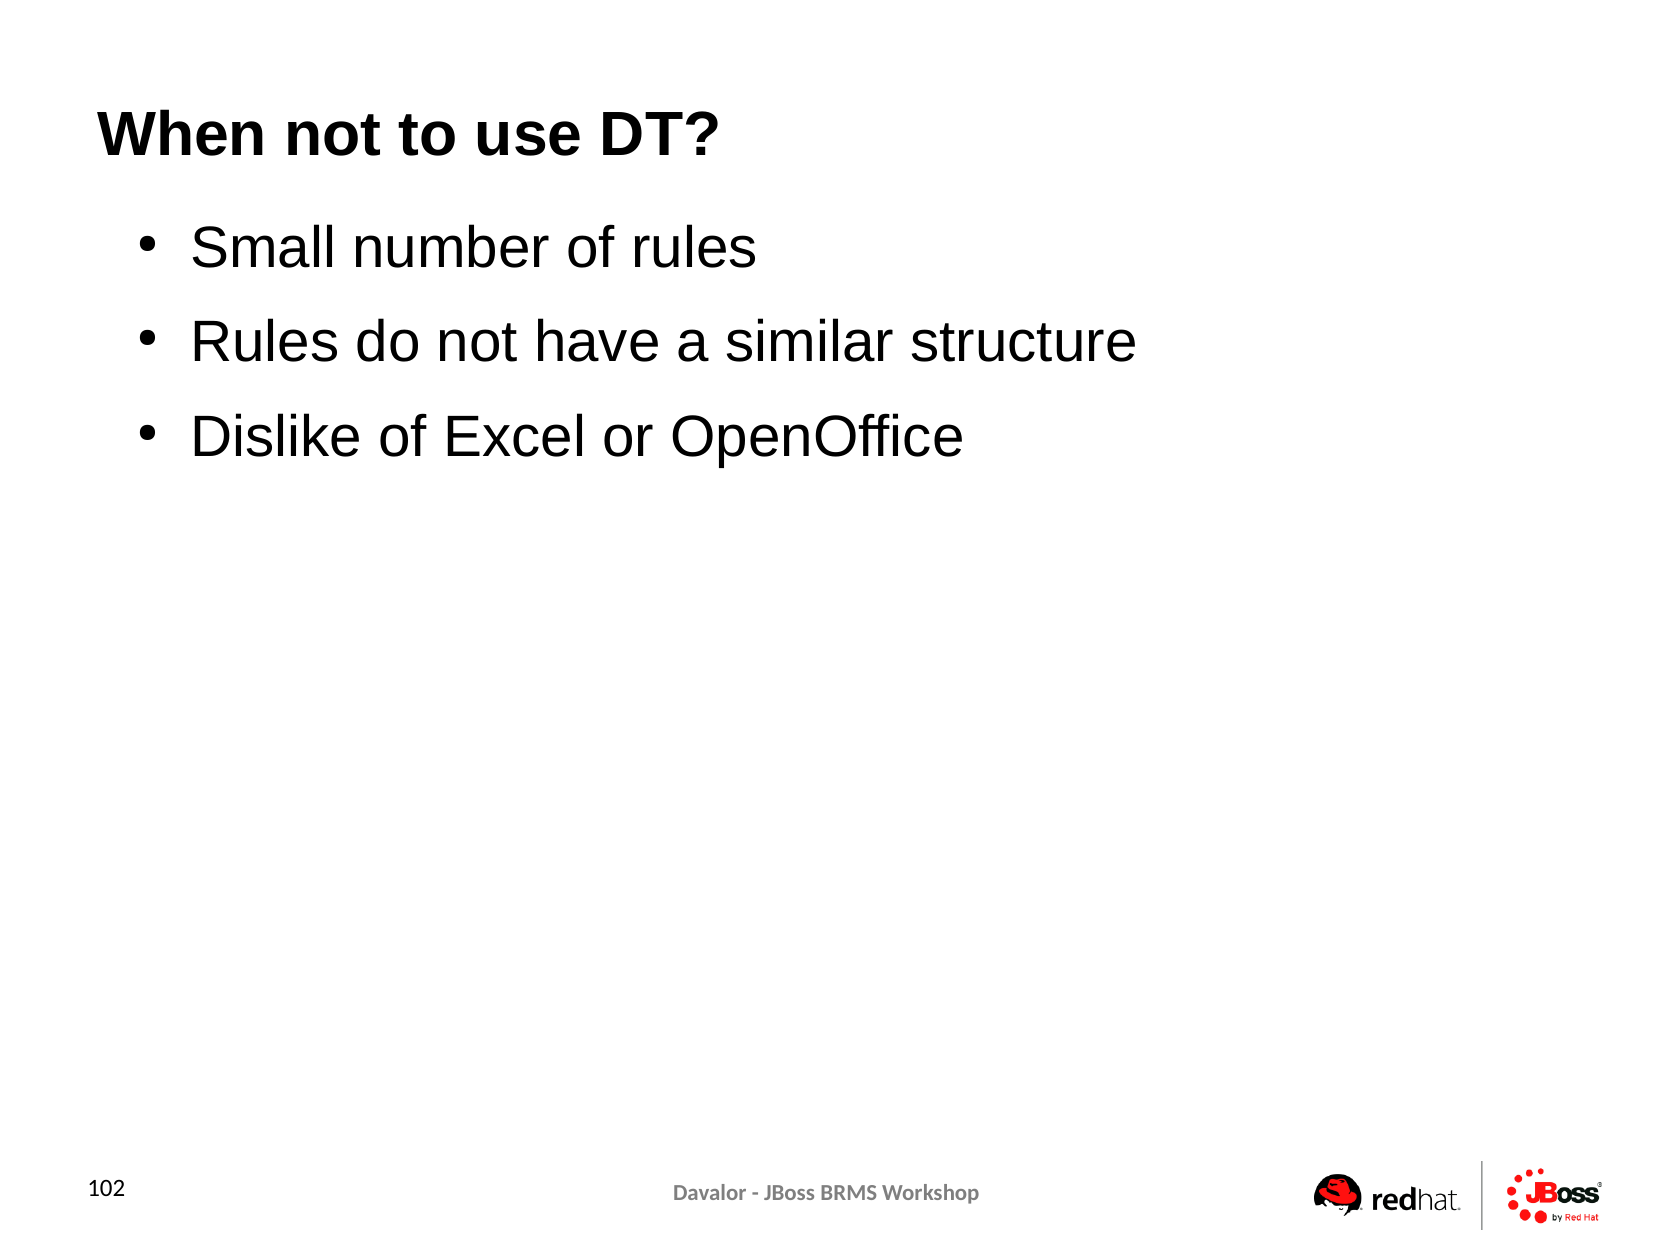

# When not to use DT?
Small number of rules
Rules do not have a similar structure
Dislike of Excel or OpenOffice